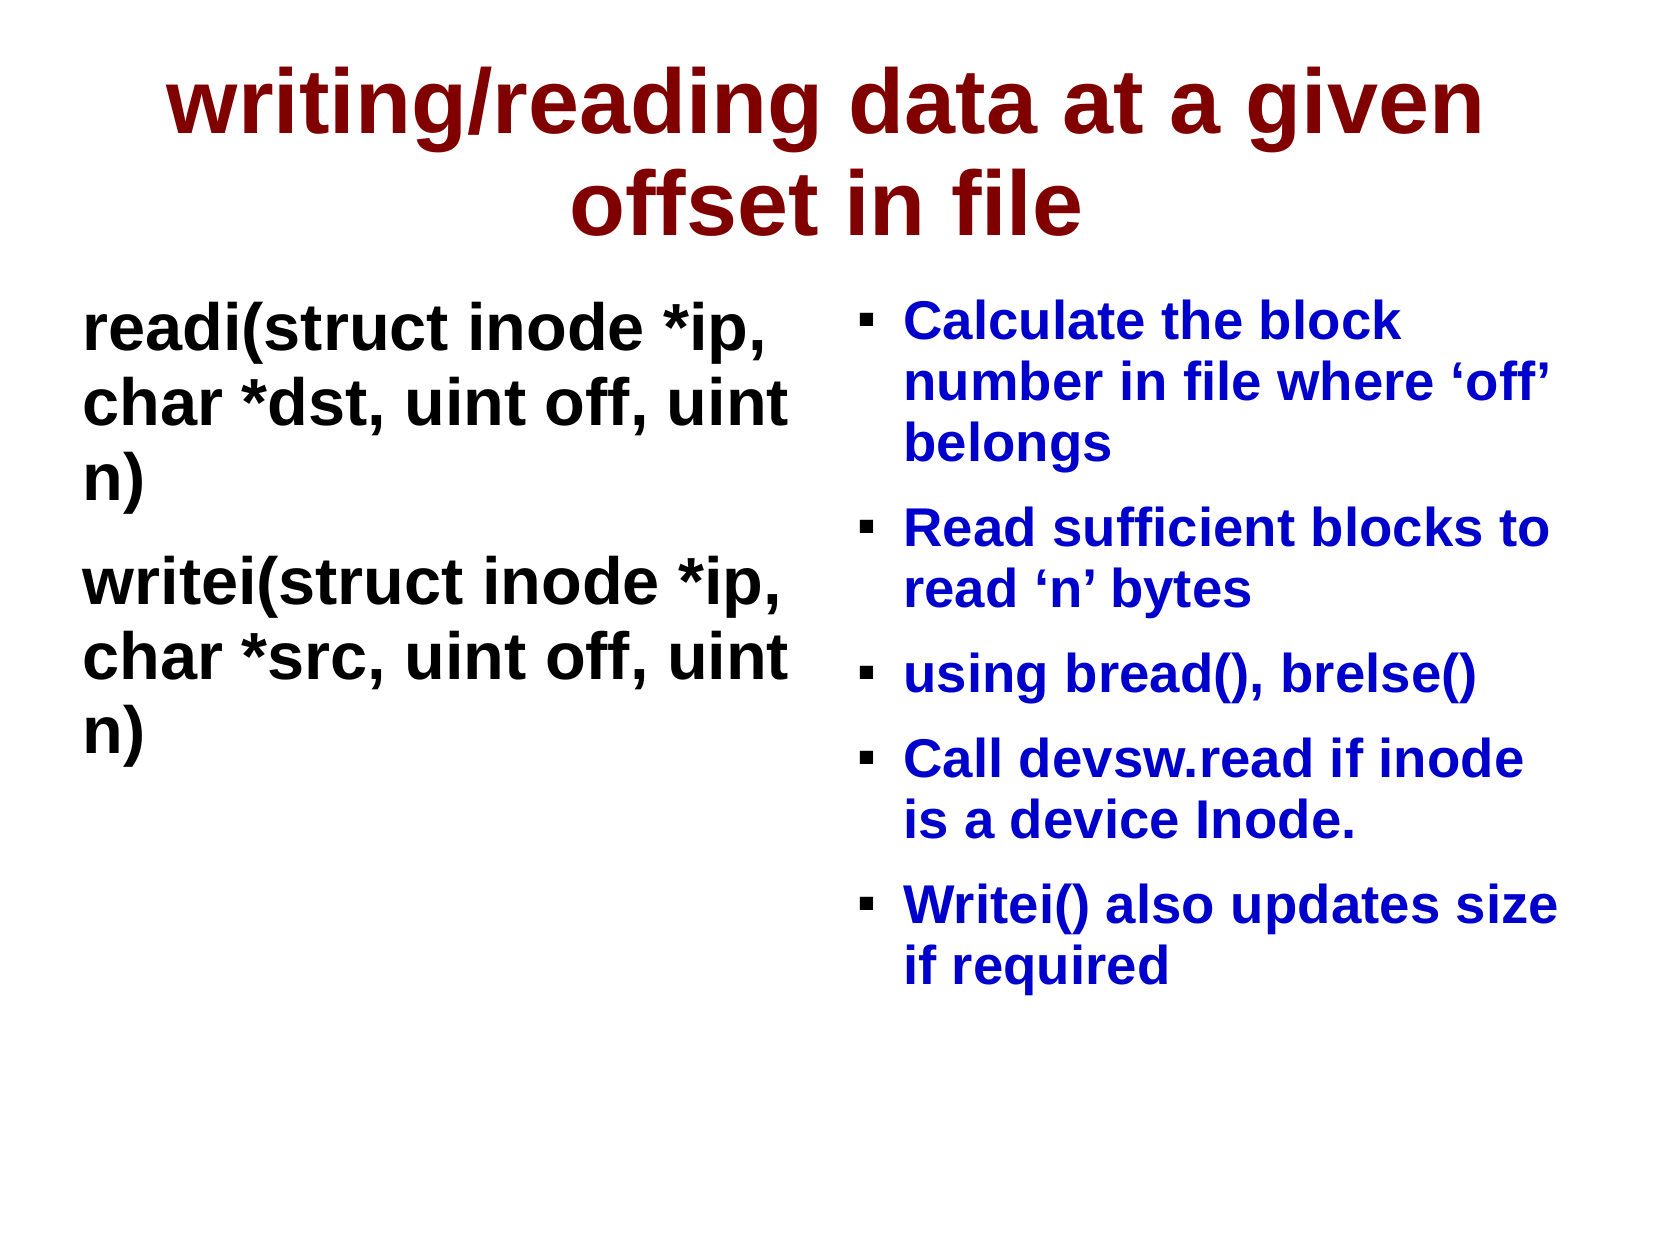

# writing/reading data at a given offset in file
readi(struct inode *ip, char *dst, uint off, uint n)
writei(struct inode *ip, char *src, uint off, uint n)
Calculate the block number in file where ‘off’ belongs
Read sufficient blocks to read ‘n’ bytes
using bread(), brelse()
Call devsw.read if inode is a device Inode.
Writei() also updates size if required